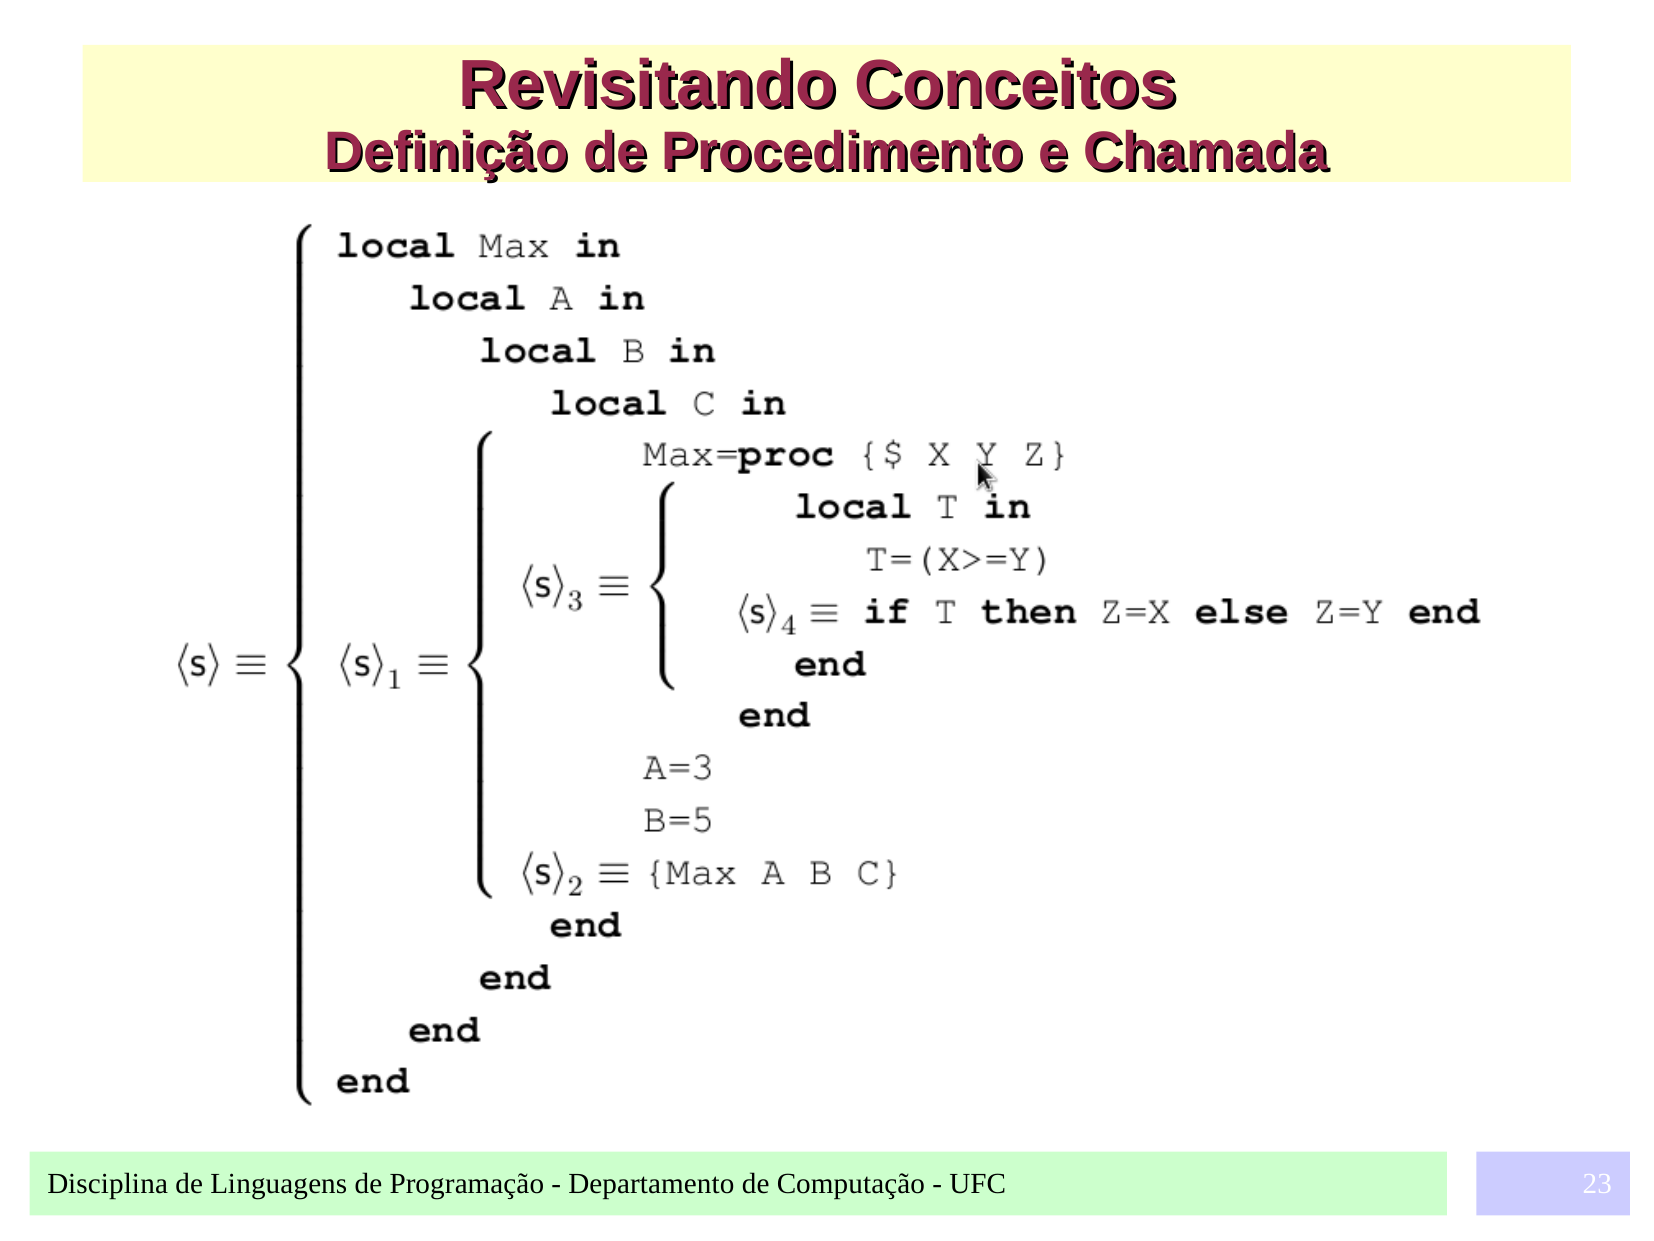

# Revisitando Conceitos Definição de Procedimento e Chamada
Disciplina de Linguagens de Programação - Departamento de Computação - UFC
23